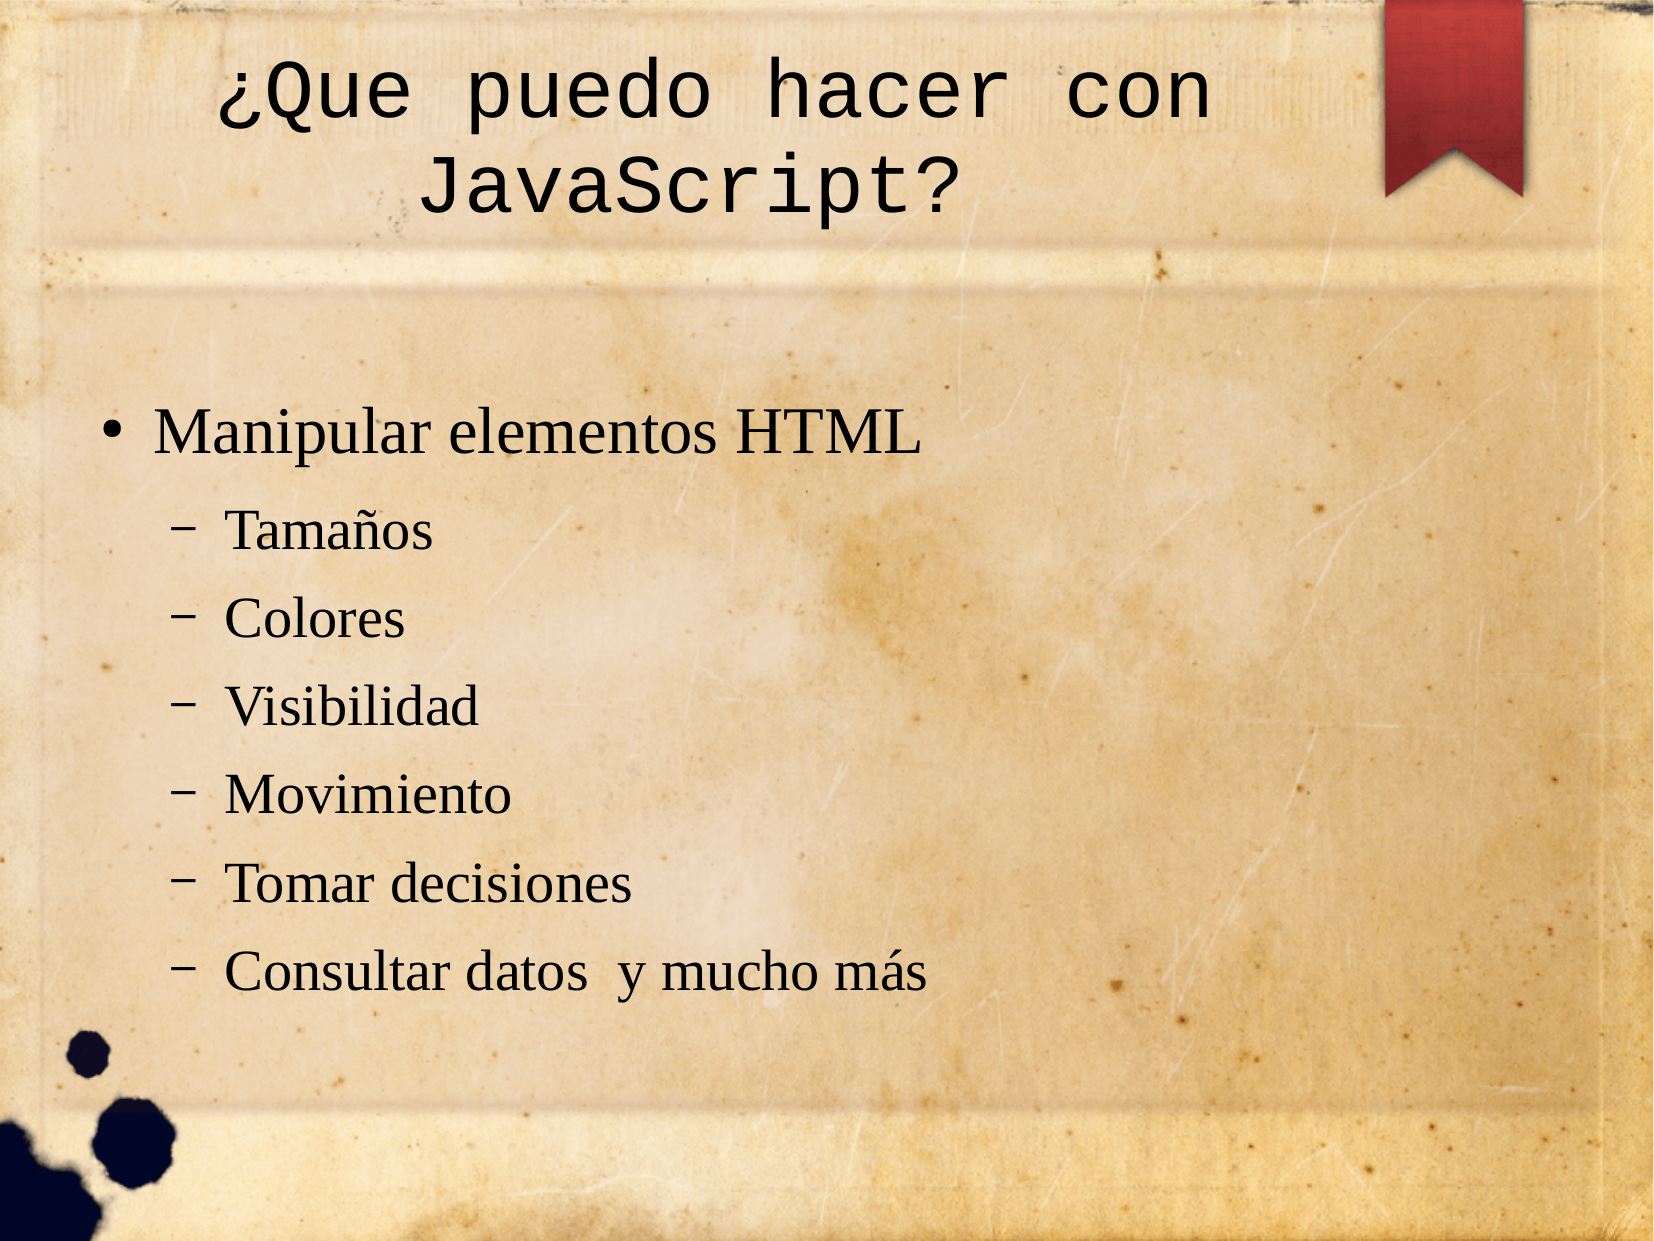

# ¿Que puedo hacer con JavaScript?
Manipular elementos HTML
Tamaños
Colores
Visibilidad
Movimiento
Tomar decisiones
Consultar datos y mucho más